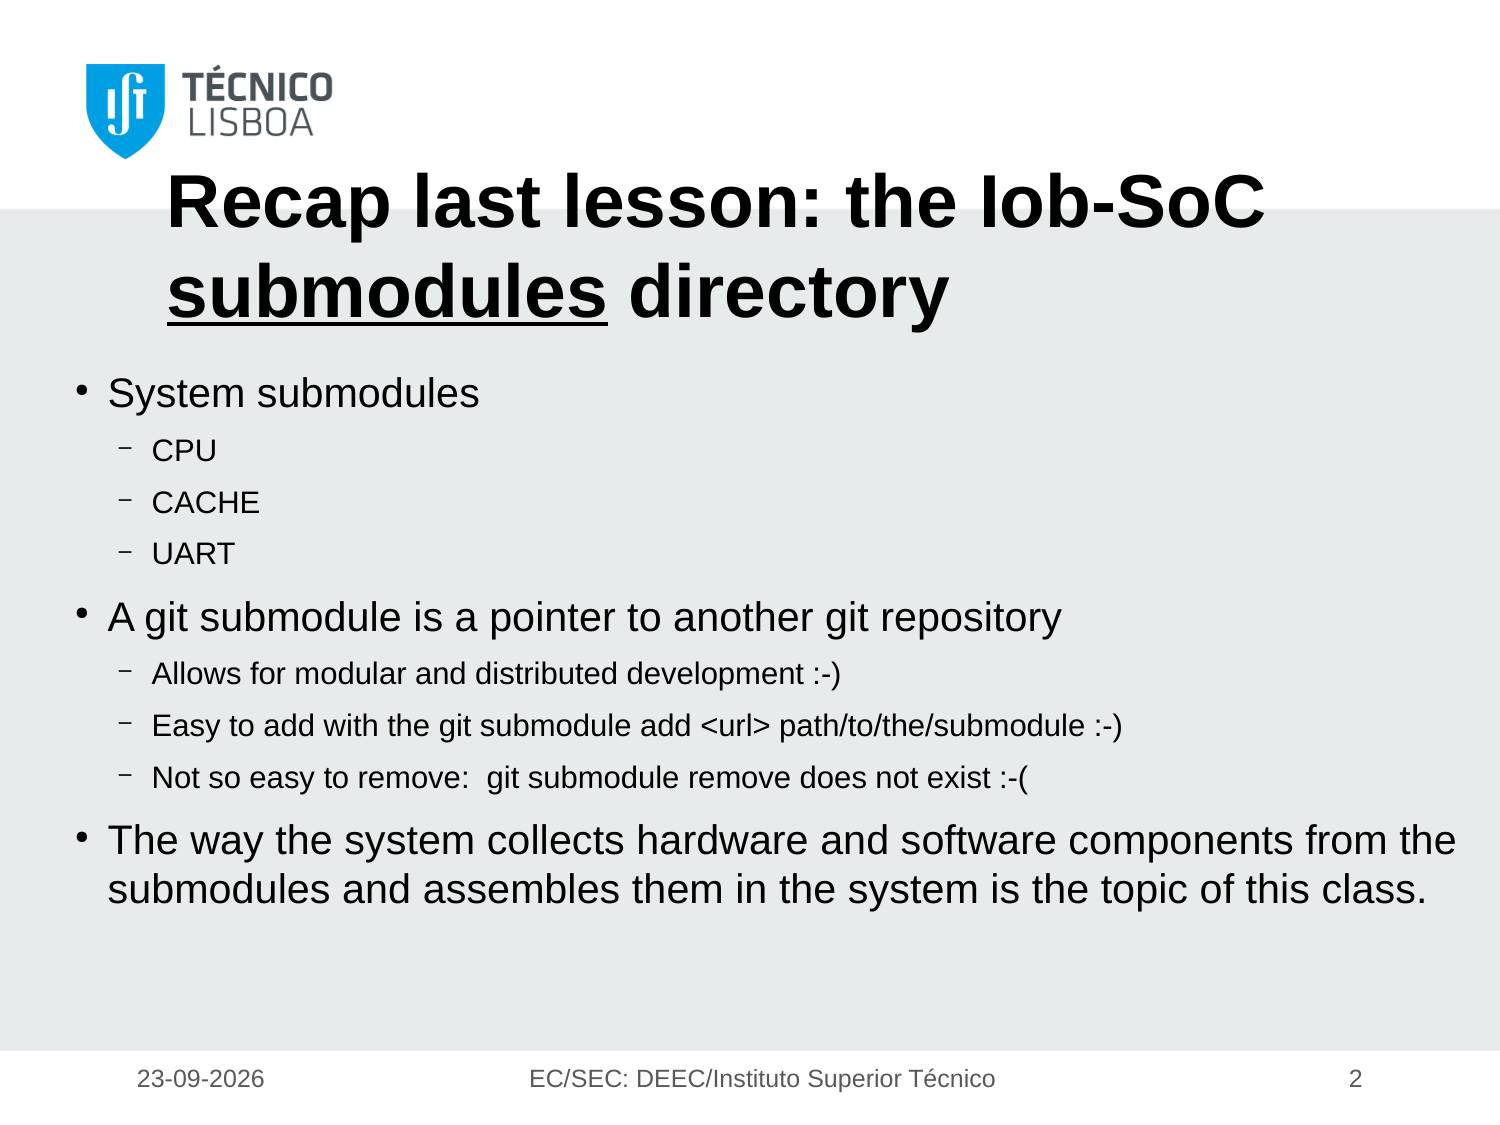

# Recap last lesson: the Iob-SoC submodules directory
System submodules
CPU
CACHE
UART
A git submodule is a pointer to another git repository
Allows for modular and distributed development :-)
Easy to add with the git submodule add <url> path/to/the/submodule :-)
Not so easy to remove: git submodule remove does not exist :-(
The way the system collects hardware and software components from the submodules and assembles them in the system is the topic of this class.
EC/SEC: DEEC/Instituto Superior Técnico
1